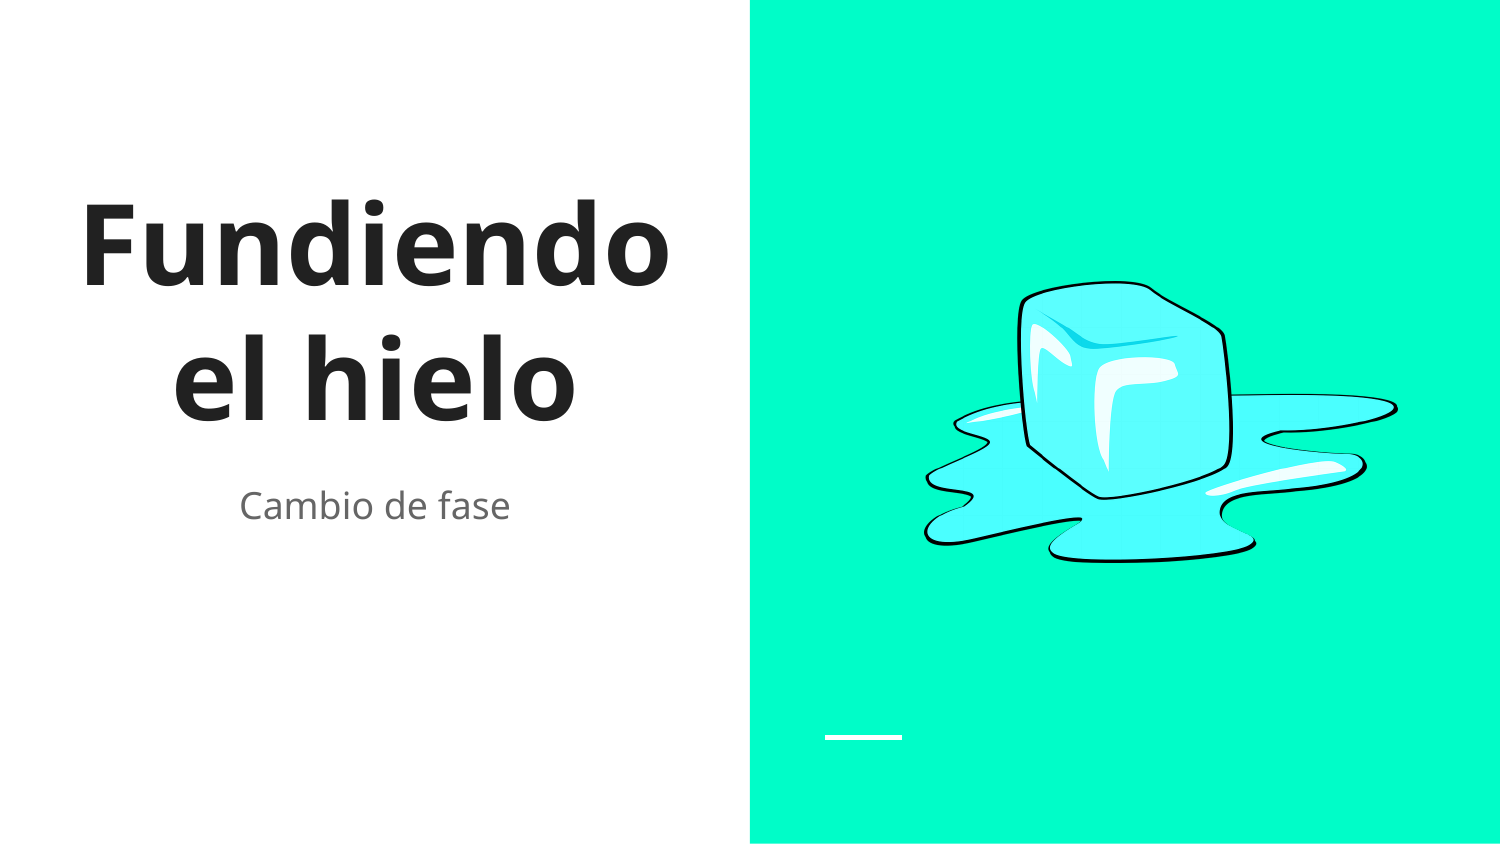

# Fundiendo el hielo
Cambio de fase